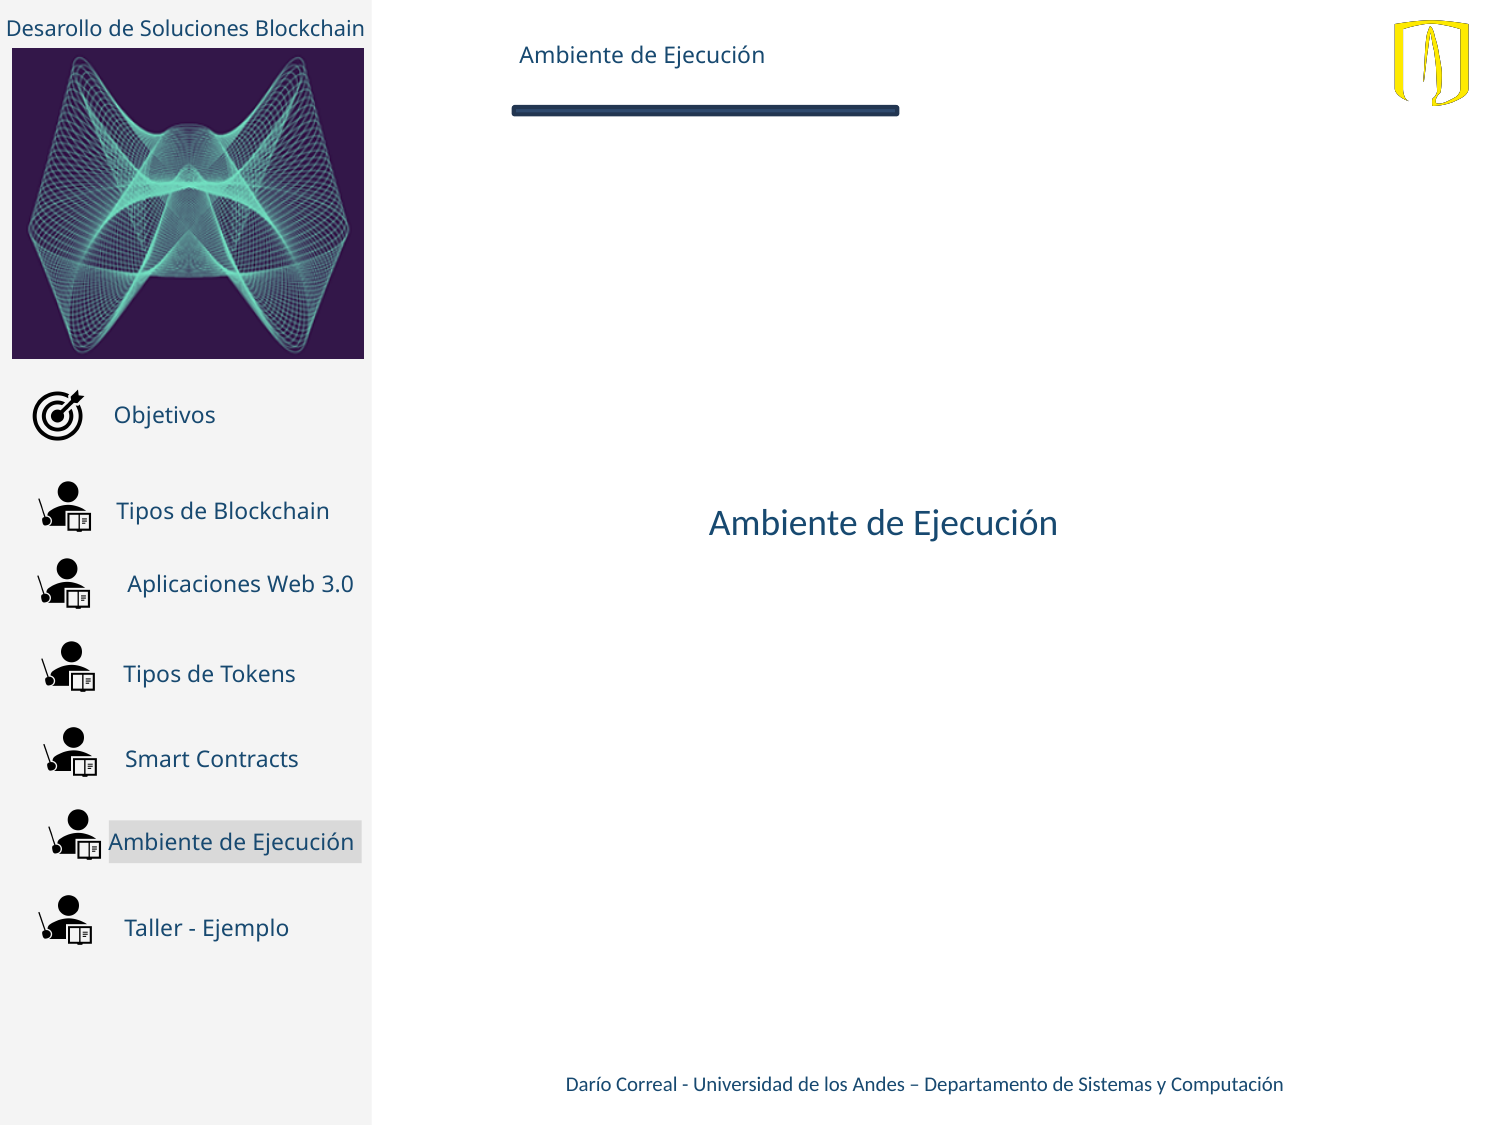

Ambiente de Ejecución
Objetivos
Tipos de Blockchain
Ambiente de Ejecución
Aplicaciones Web 3.0
Tipos de Tokens
Smart Contracts
 Ambiente de Ejecución
Taller - Ejemplo
Darío Correal - Universidad de los Andes – Departamento de Sistemas y Computación